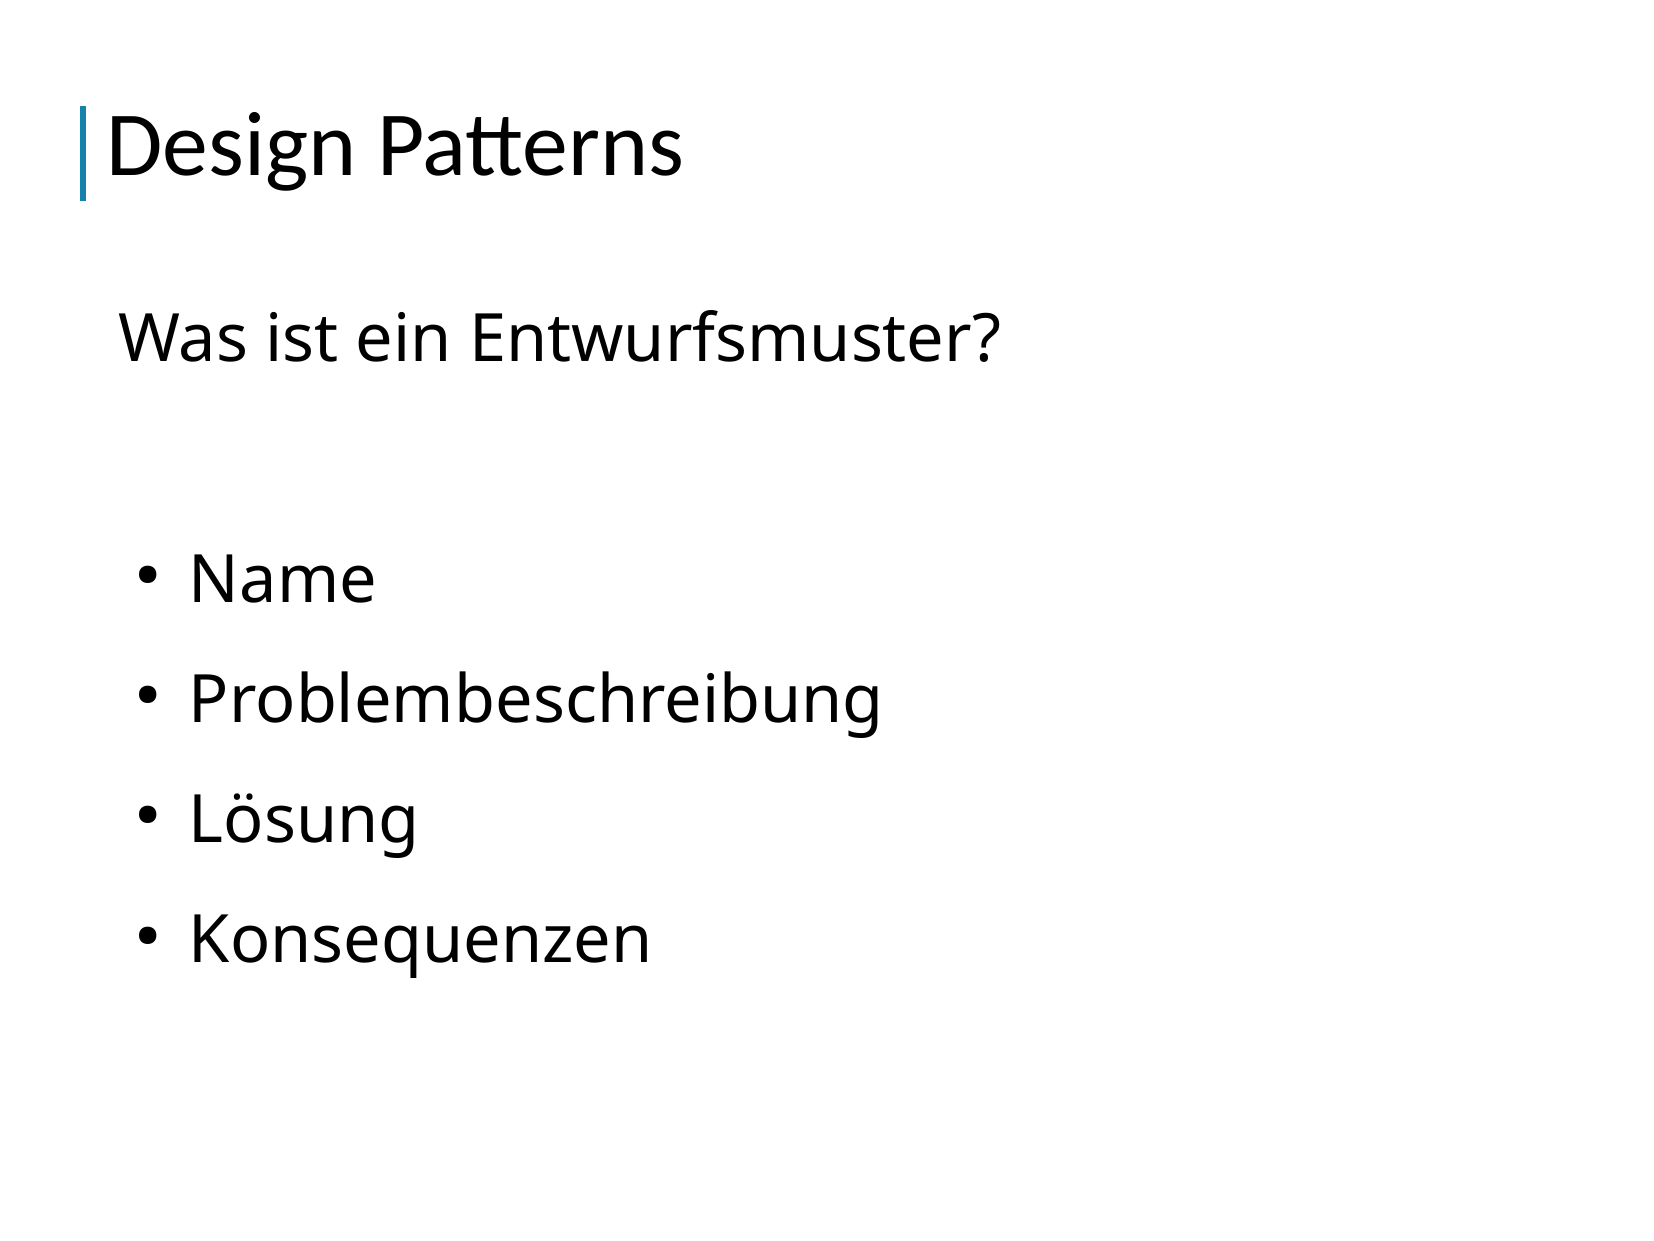

# Design Patterns
Was ist ein Entwurfsmuster?
Name
Problembeschreibung
Lösung
Konsequenzen